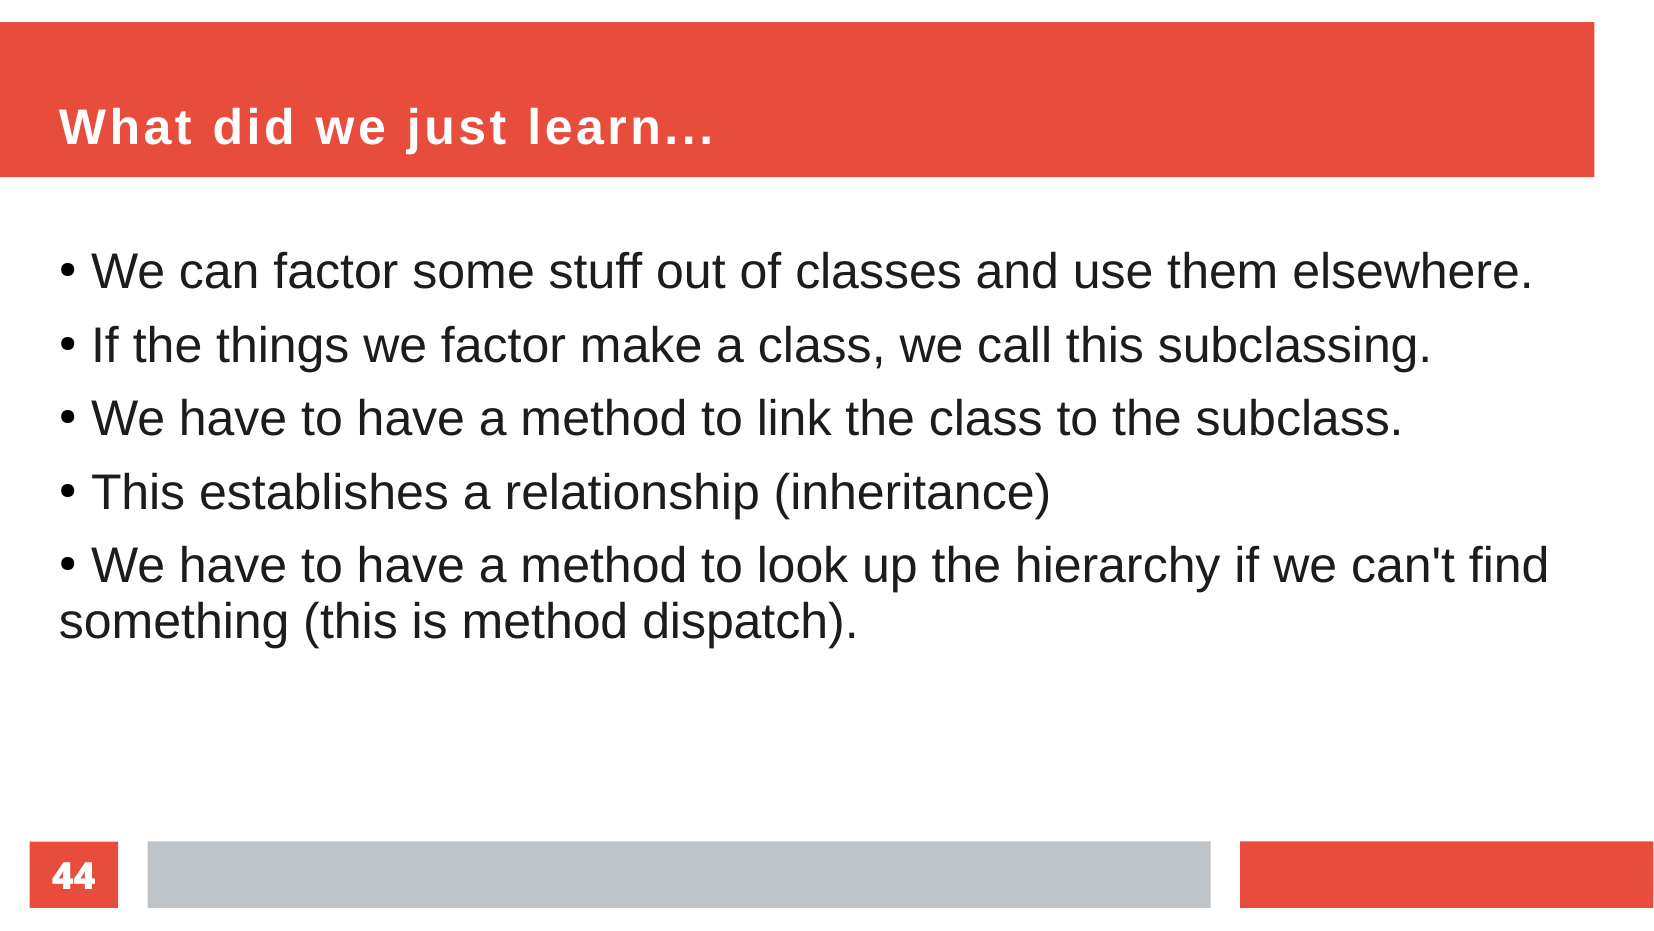

# What did we just learn...
 We can factor some stuff out of classes and use them elsewhere.
 If the things we factor make a class, we call this subclassing.
 We have to have a method to link the class to the subclass.
 This establishes a relationship (inheritance)
 We have to have a method to look up the hierarchy if we can't find something (this is method dispatch).
44